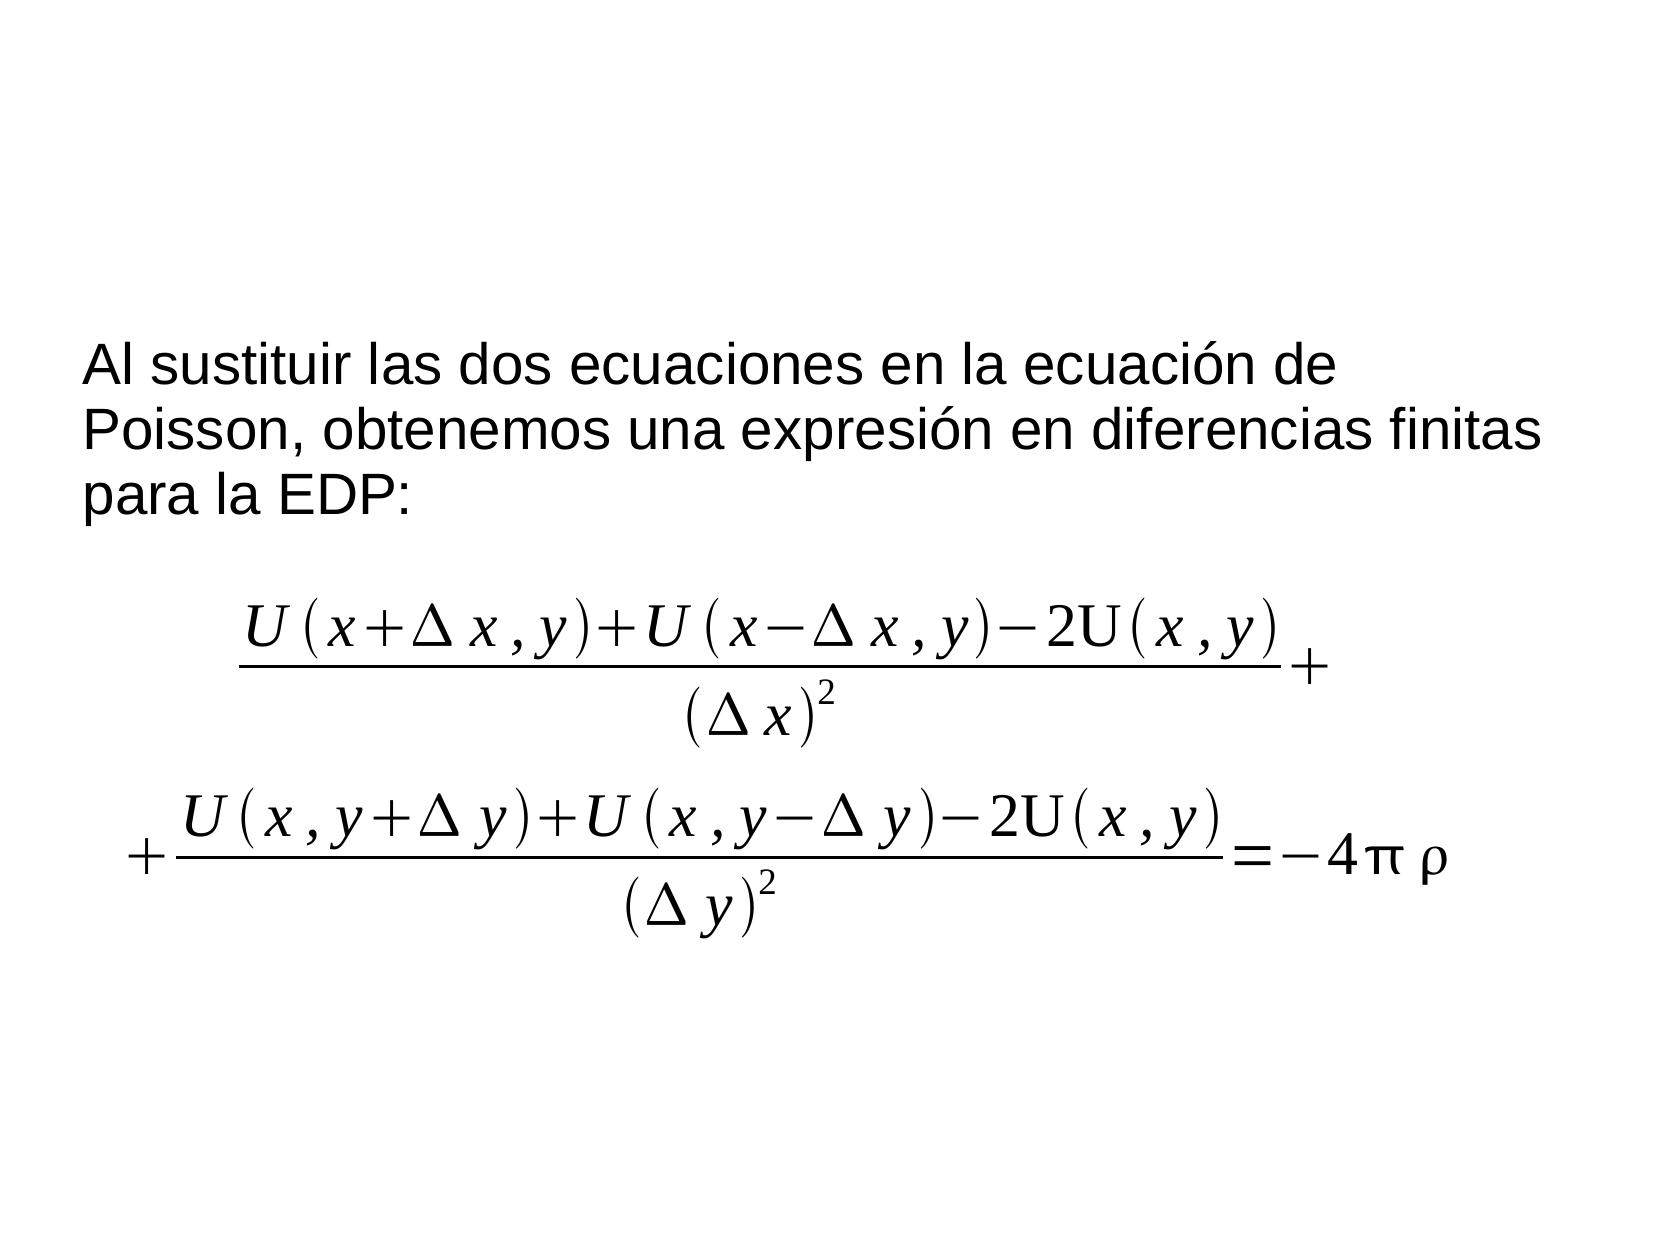

#
Al sustituir las dos ecuaciones en la ecuación de Poisson, obtenemos una expresión en diferencias finitas para la EDP: